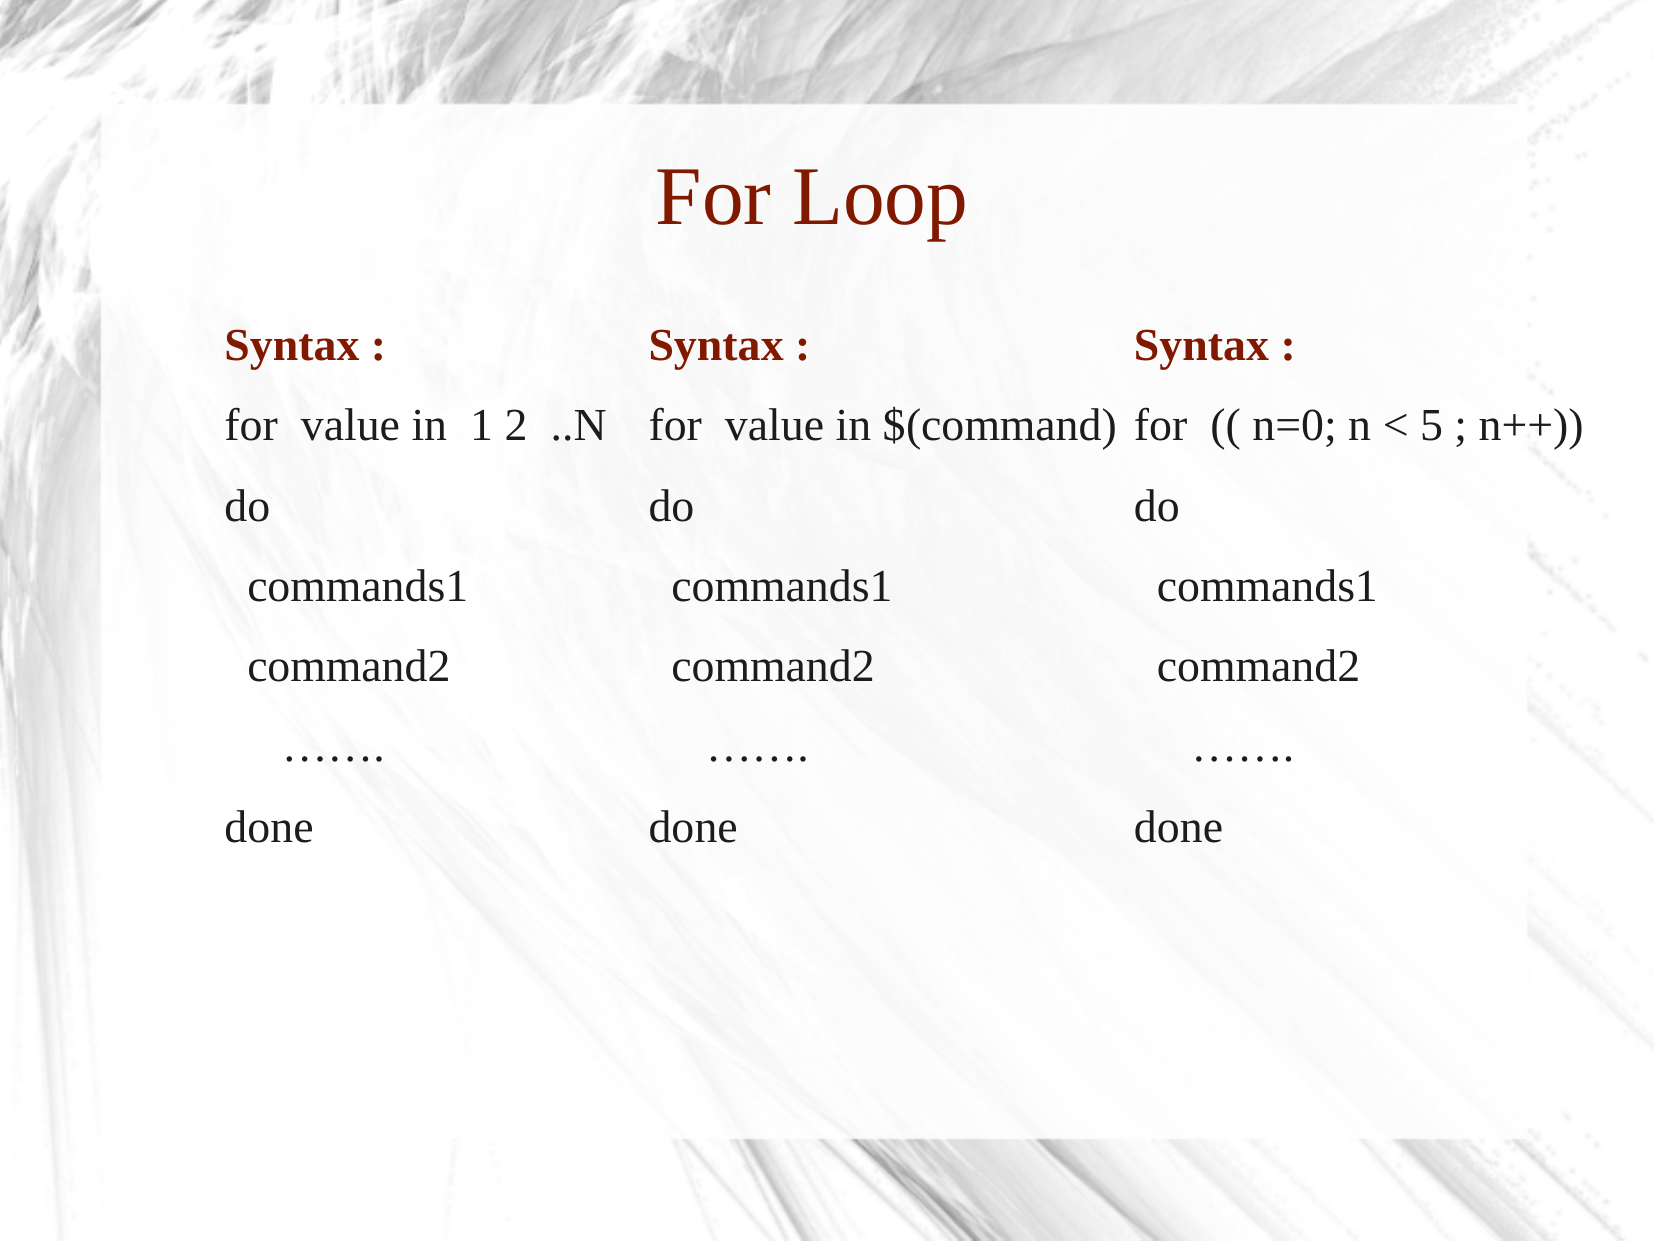

# For Loop
Syntax :
for value in 1 2 ..N
do
 commands1
 command2
 …….
done
Syntax :
for value in $(command)
do
 commands1
 command2
 …….
done
Syntax :
for (( n=0; n < 5 ; n++))
do
 commands1
 command2
 …….
done